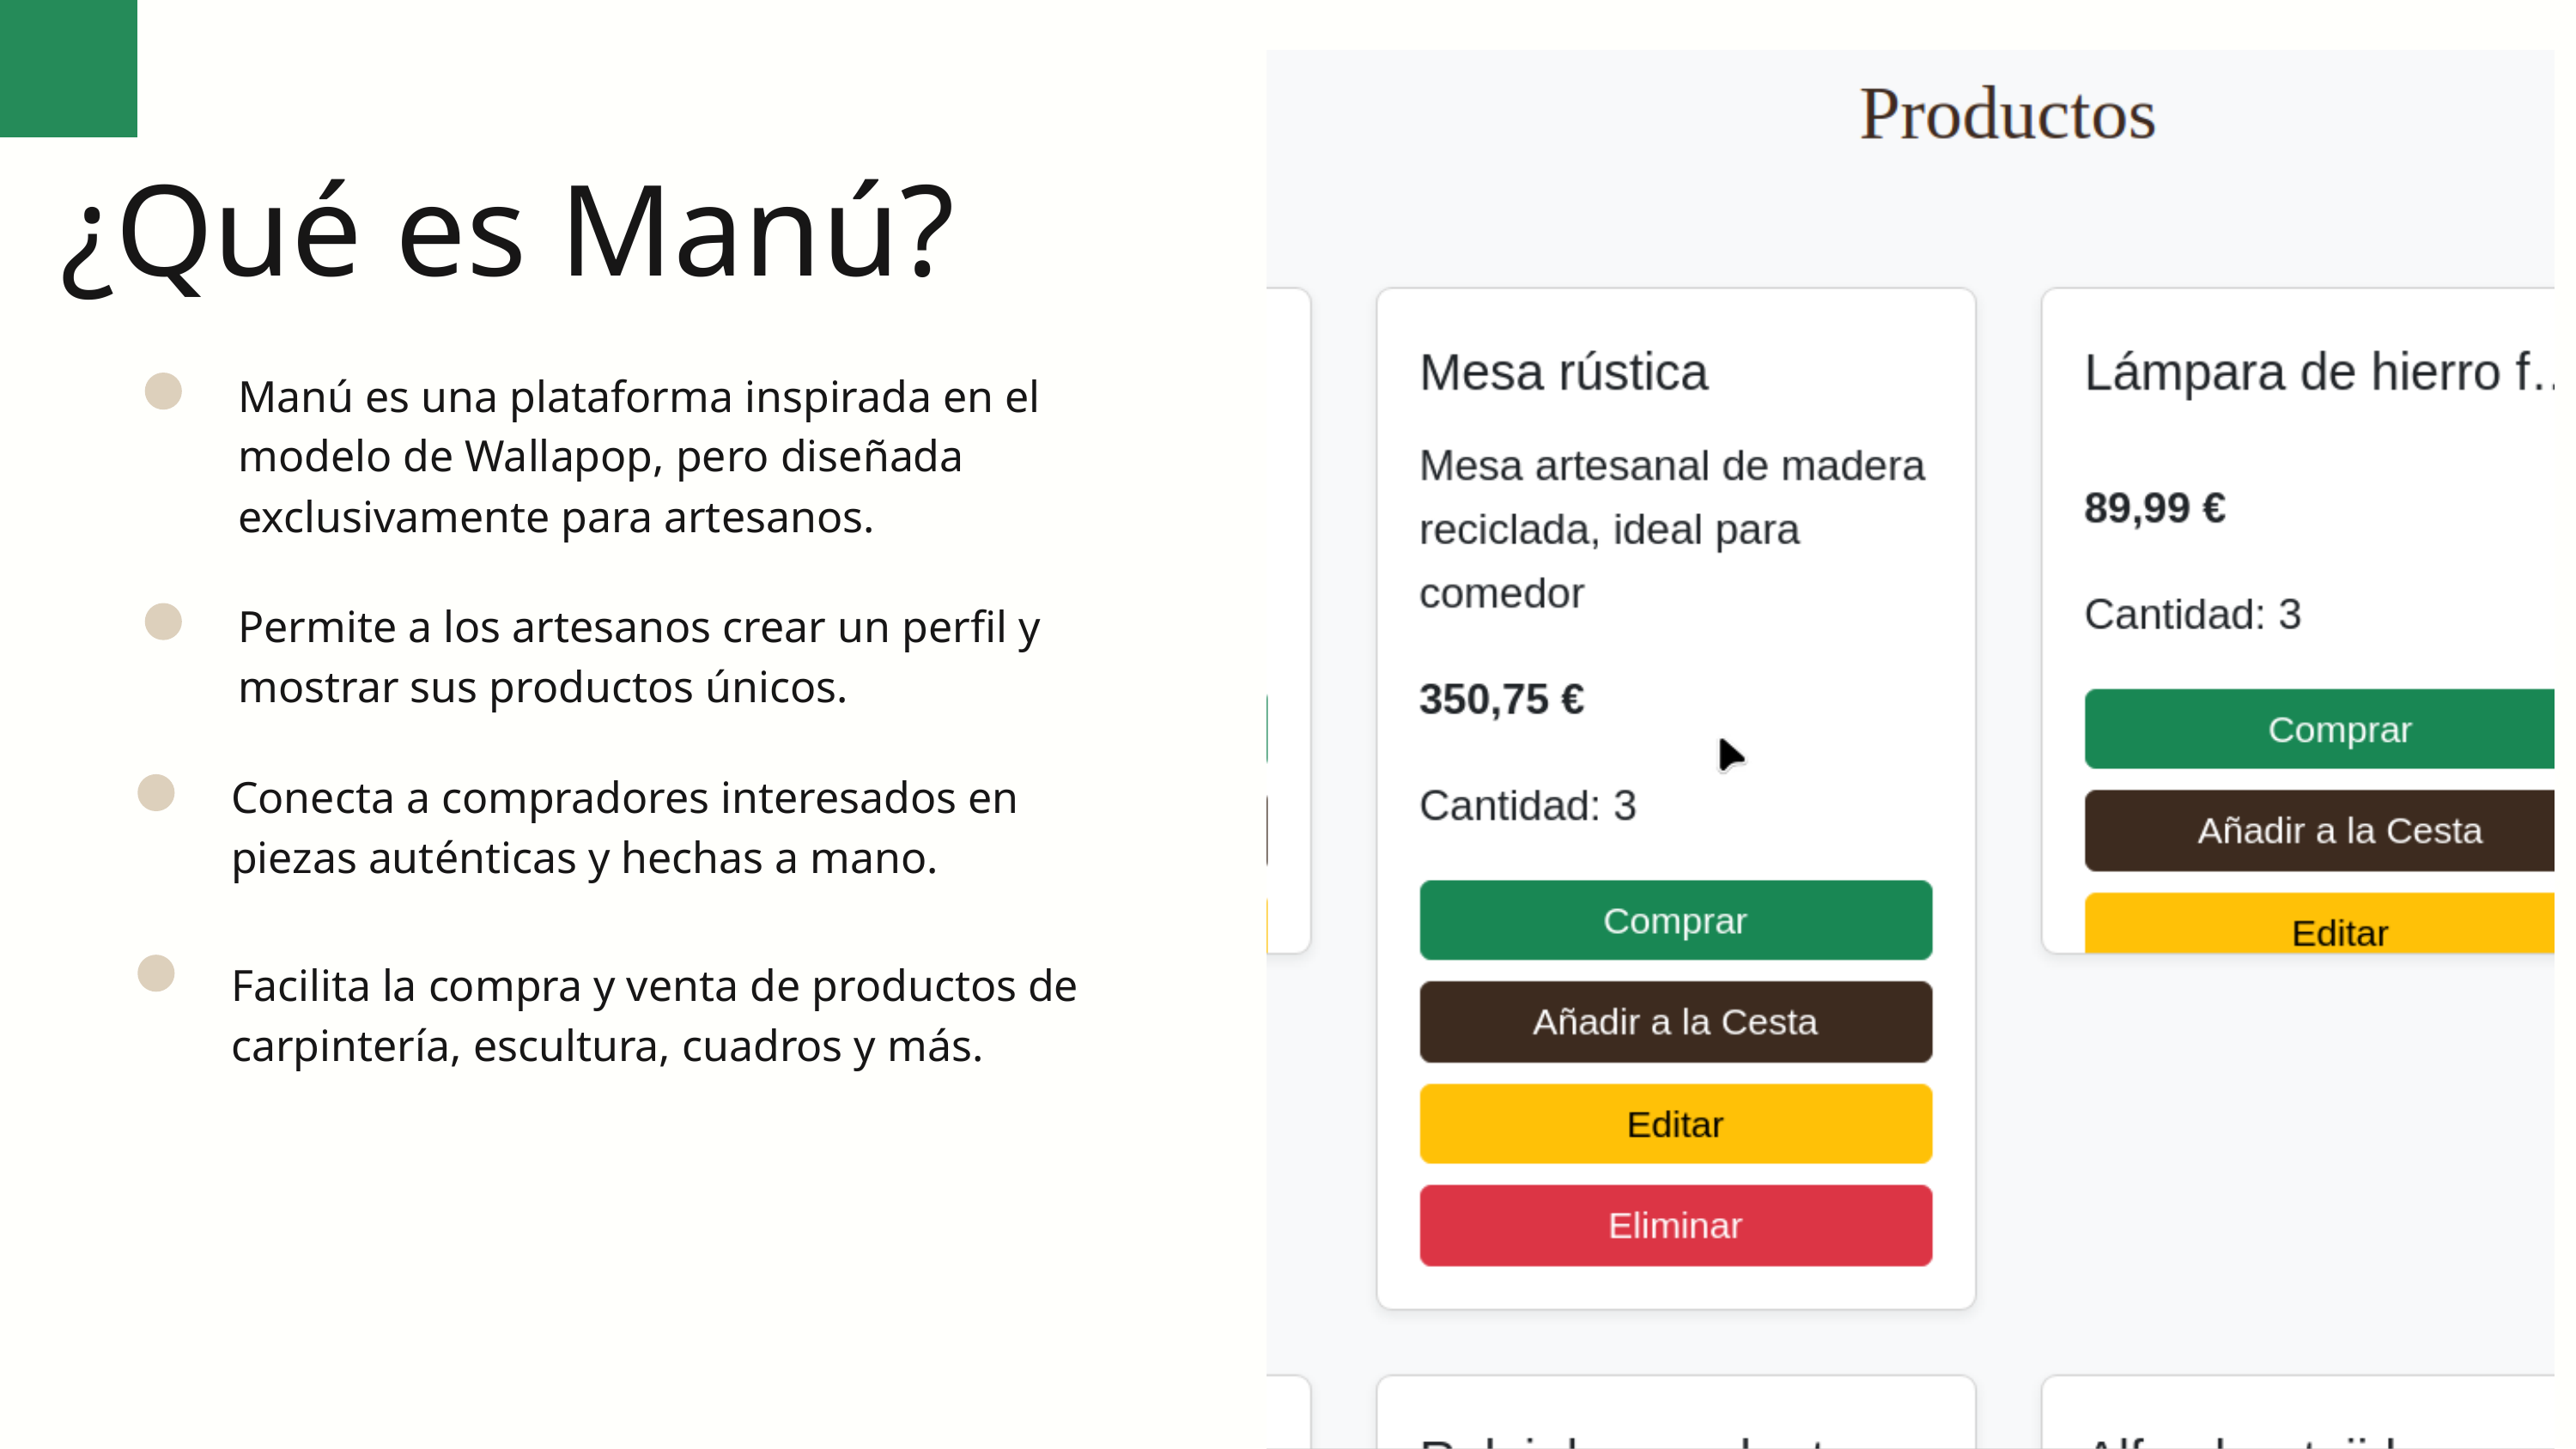

¿Qué es Manú?
Manú es una plataforma inspirada en el modelo de Wallapop, pero diseñada exclusivamente para artesanos.
Permite a los artesanos crear un perfil y mostrar sus productos únicos.
Conecta a compradores interesados en piezas auténticas y hechas a mano.
Facilita la compra y venta de productos de carpintería, escultura, cuadros y más.